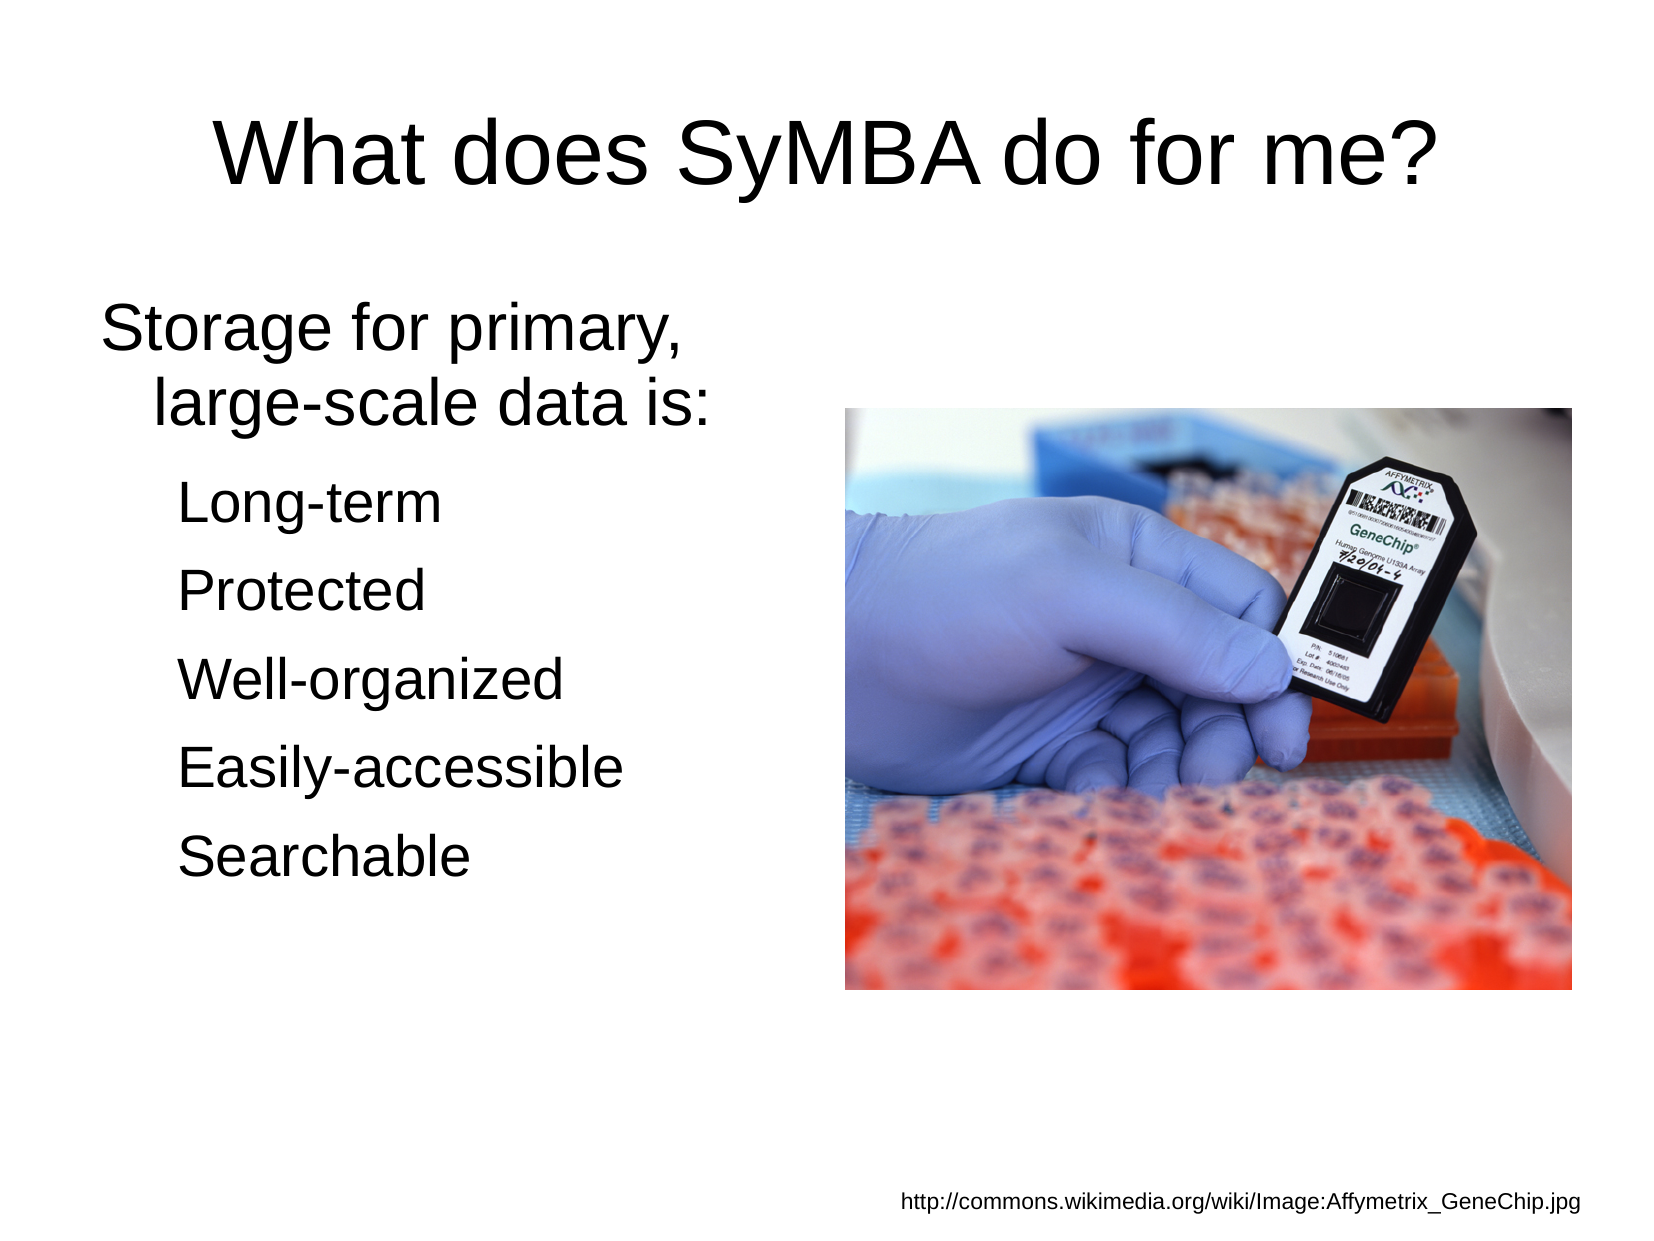

# What does SyMBA do for me?
Storage for primary, large-scale data is:
Long-term
Protected
Well-organized
Easily-accessible
Searchable
http://commons.wikimedia.org/wiki/Image:Affymetrix_GeneChip.jpg